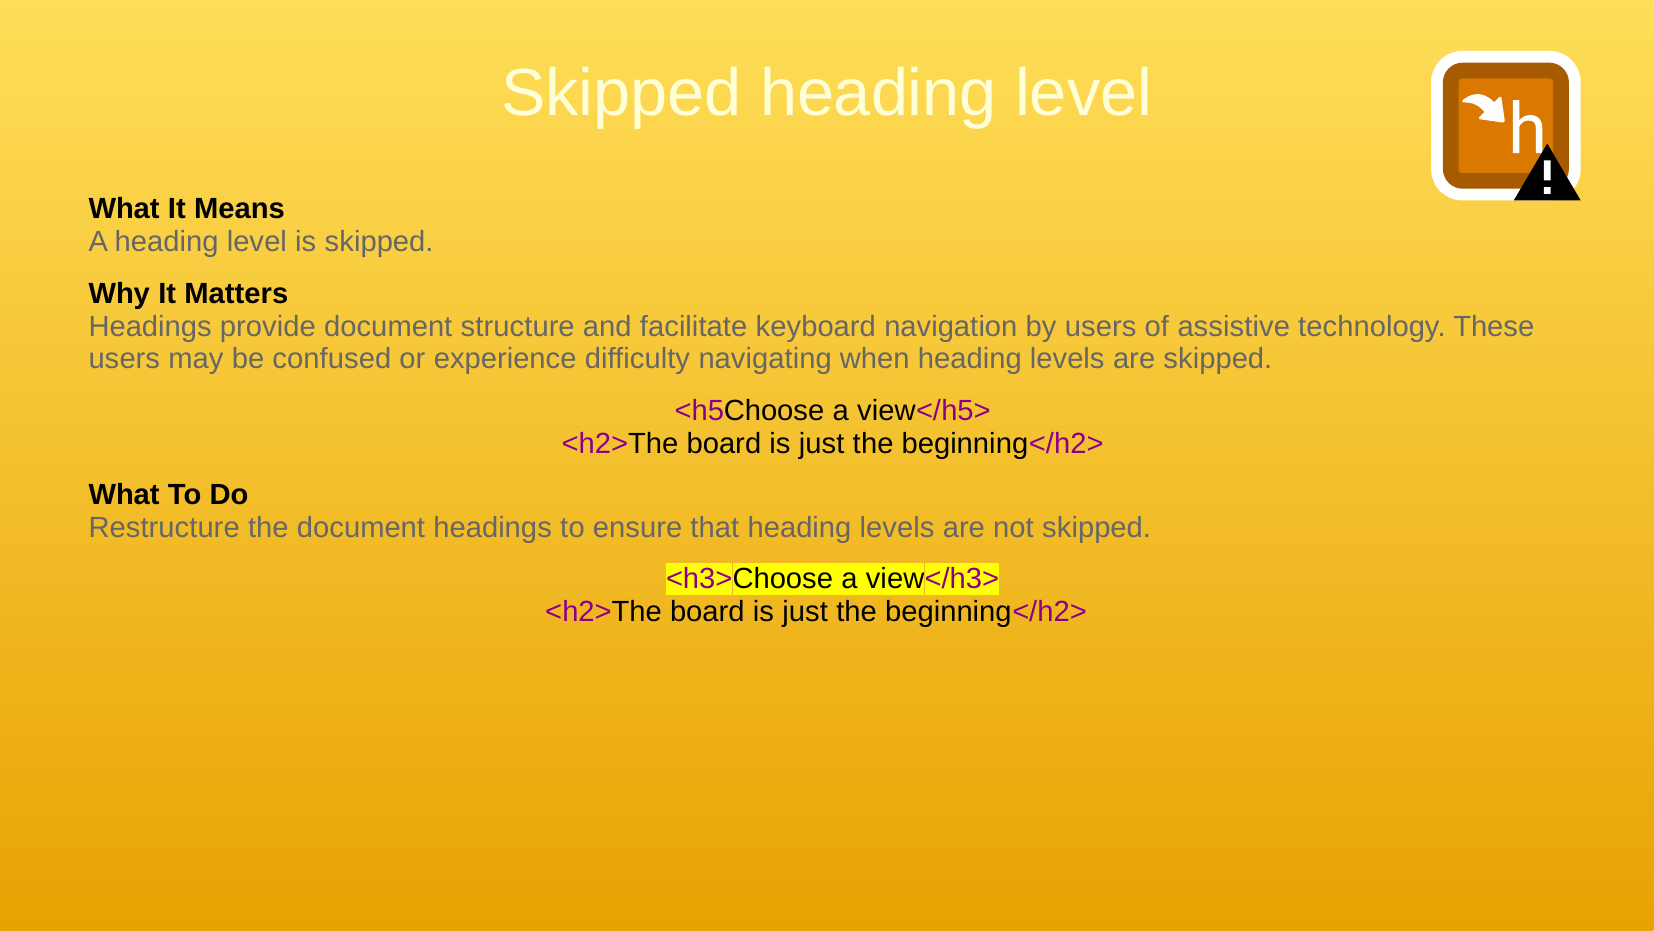

# Skipped heading level
What It Means
A heading level is skipped.
Why It Matters
Headings provide document structure and facilitate keyboard navigation by users of assistive technology. These users may be confused or experience difficulty navigating when heading levels are skipped.
<h5Choose a view</h5>
<h2>The board is just the beginning</h2>
What To Do
Restructure the document headings to ensure that heading levels are not skipped.
<h3>Choose a view</h3>
<h2>The board is just the beginning</h2>